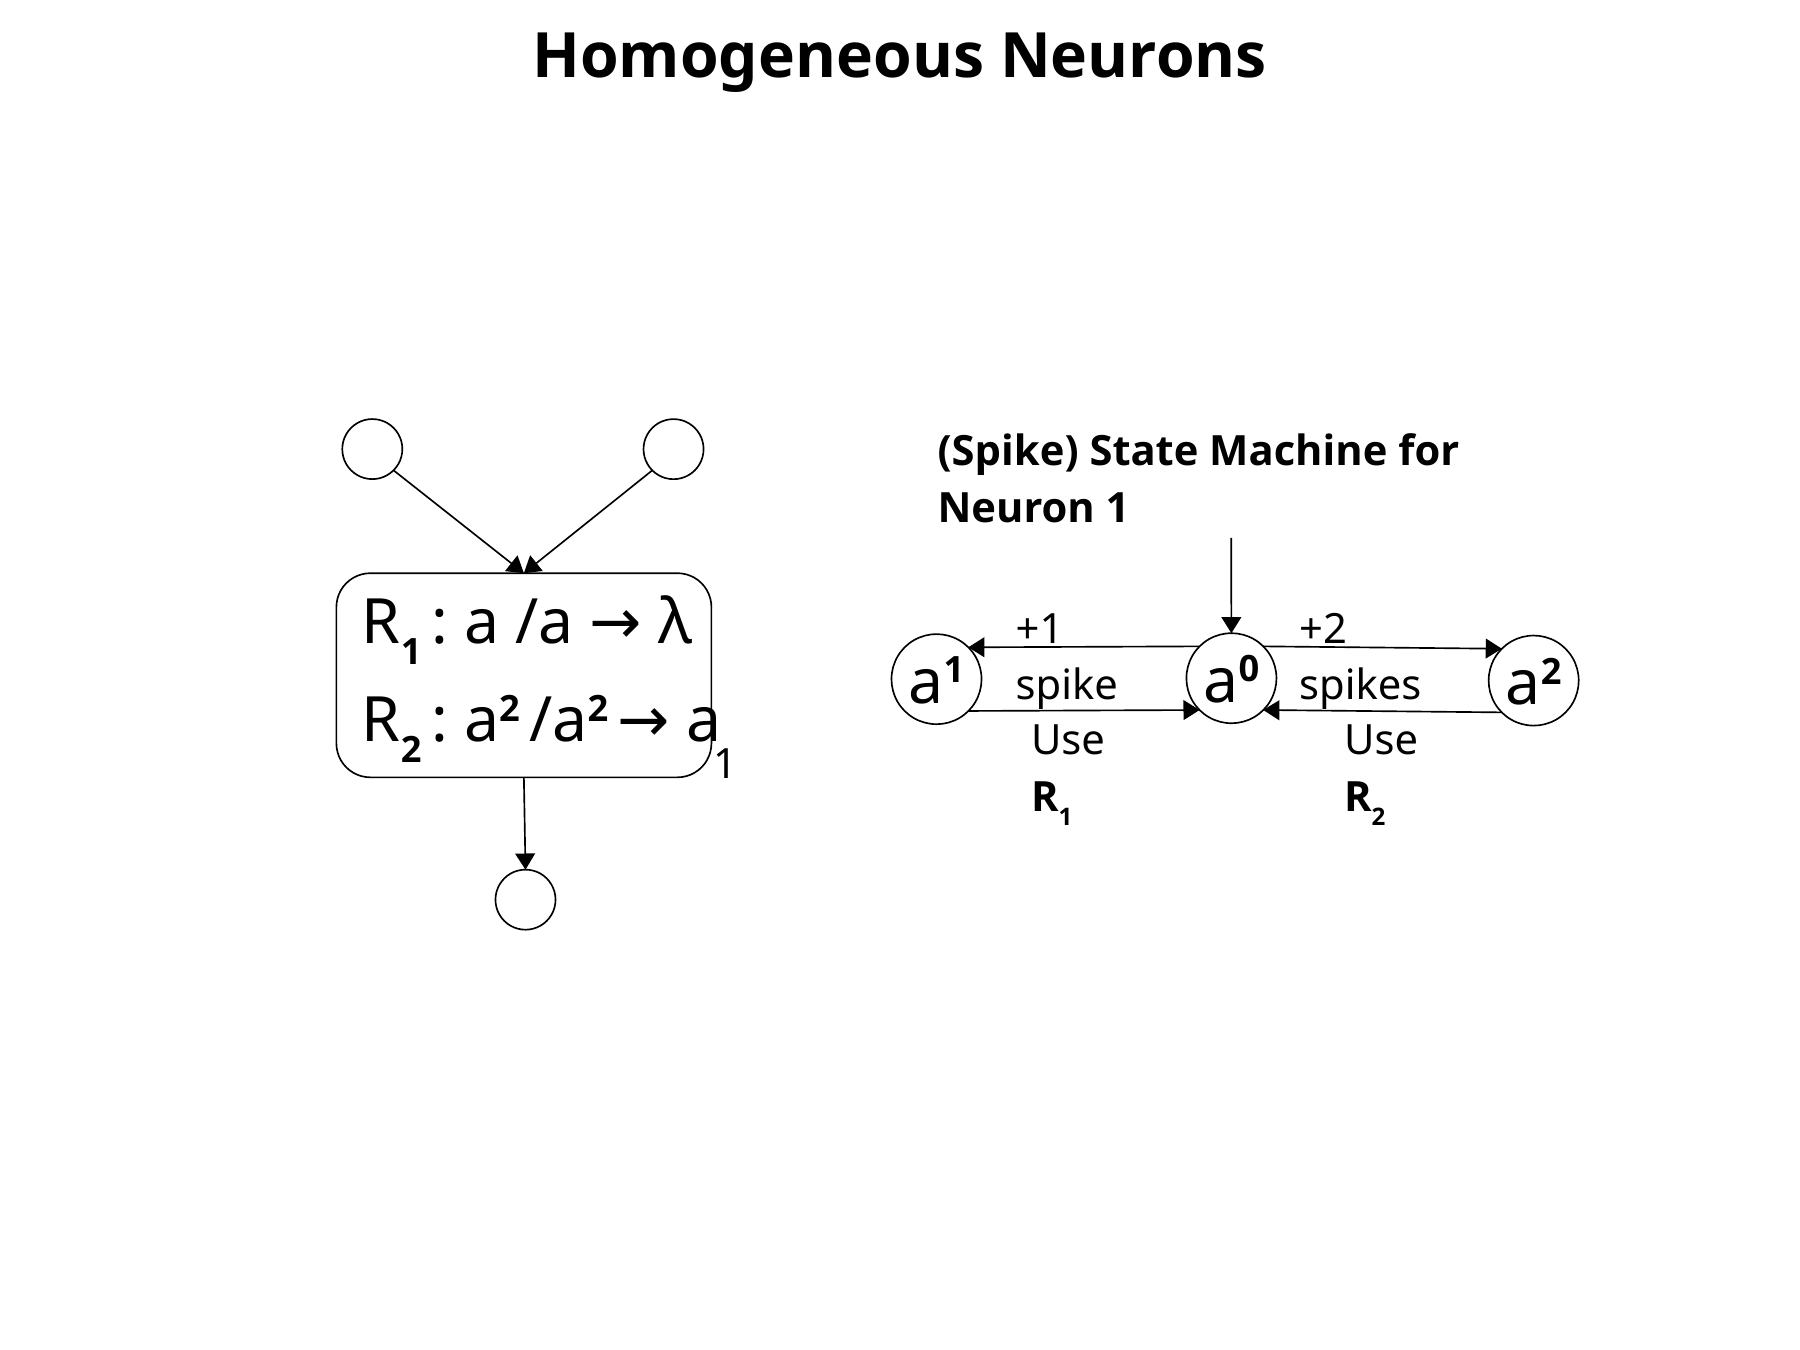

Homogeneous Neurons
(Spike) State Machine for Neuron 1
R1 : a /a → λ
R2 : a2 /a2 → a
+1 spike
+2 spikes
a0
a1
a2
Use R1
Use R2
1